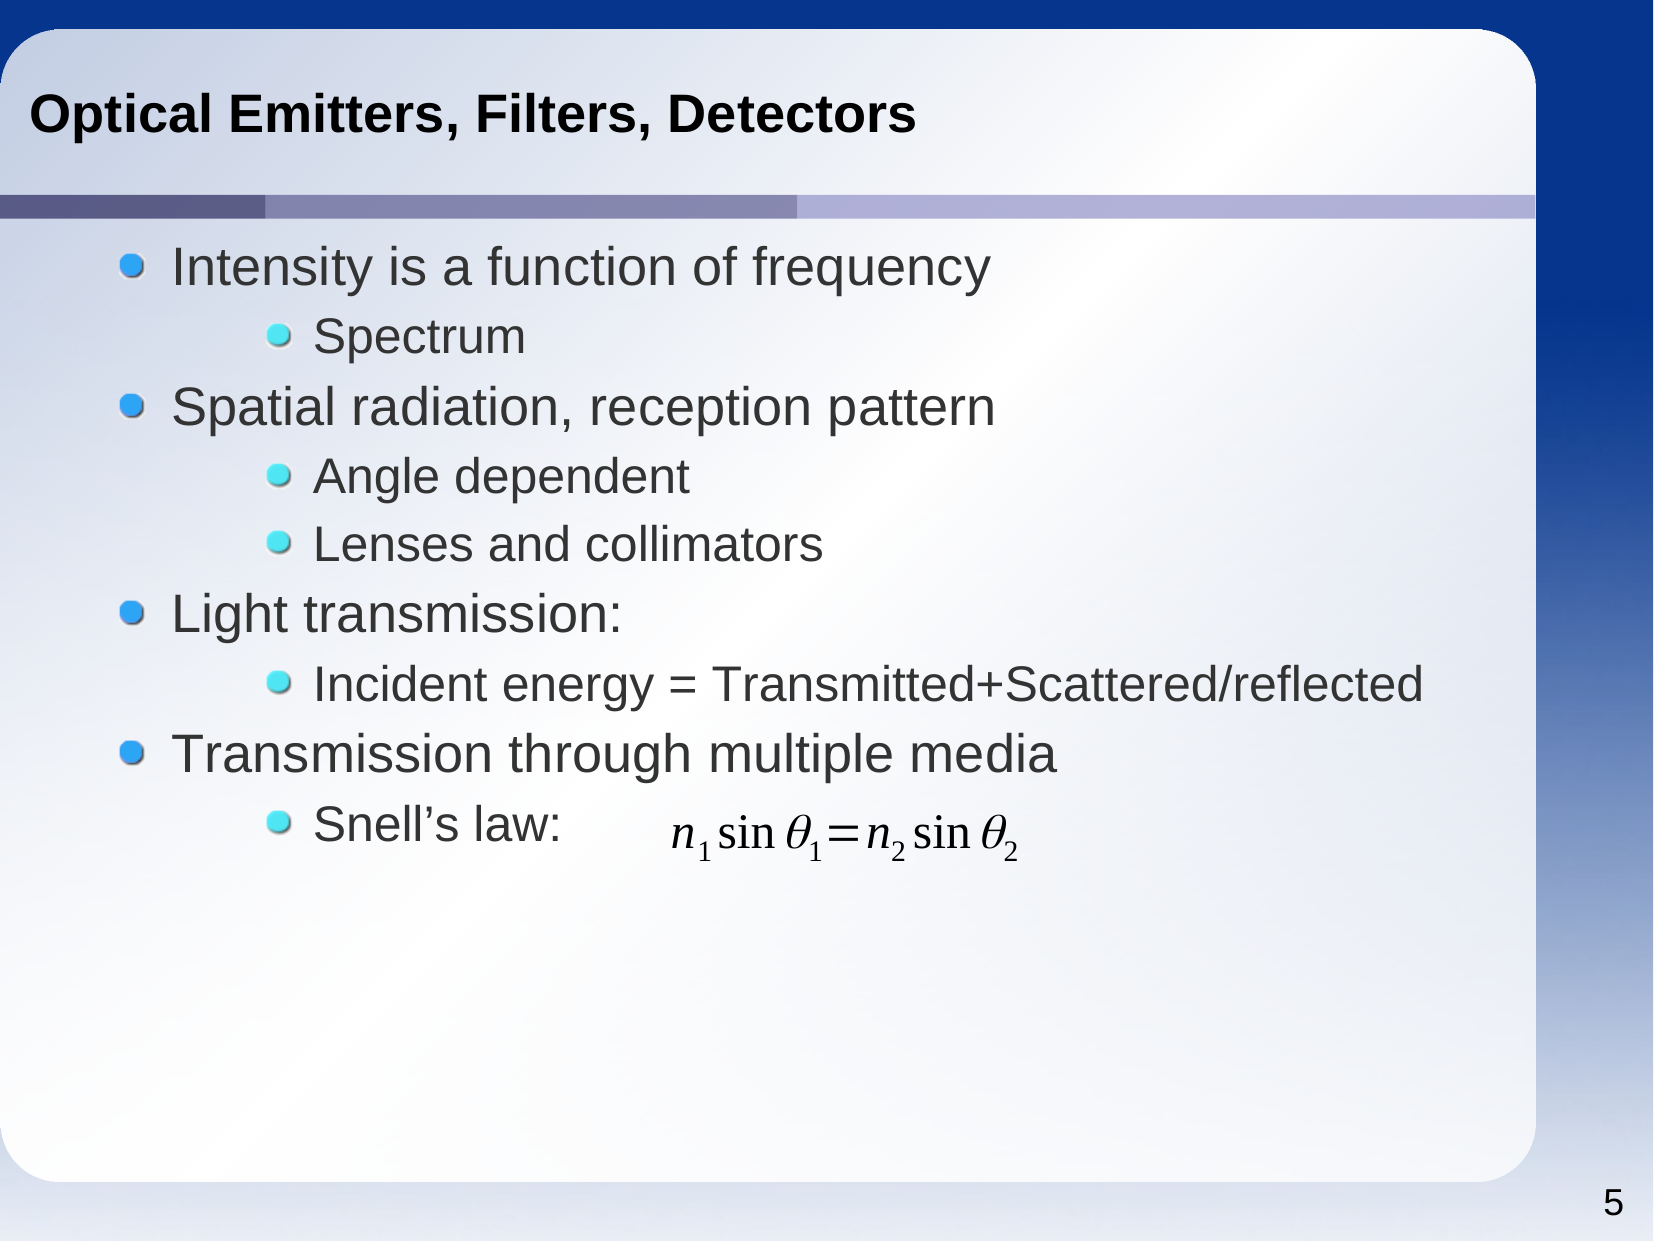

# Optical Emitters, Filters, Detectors
Intensity is a function of frequency
Spectrum
Spatial radiation, reception pattern
Angle dependent
Lenses and collimators
Light transmission:
Incident energy = Transmitted+Scattered/reflected
Transmission through multiple media
Snell’s law:
5